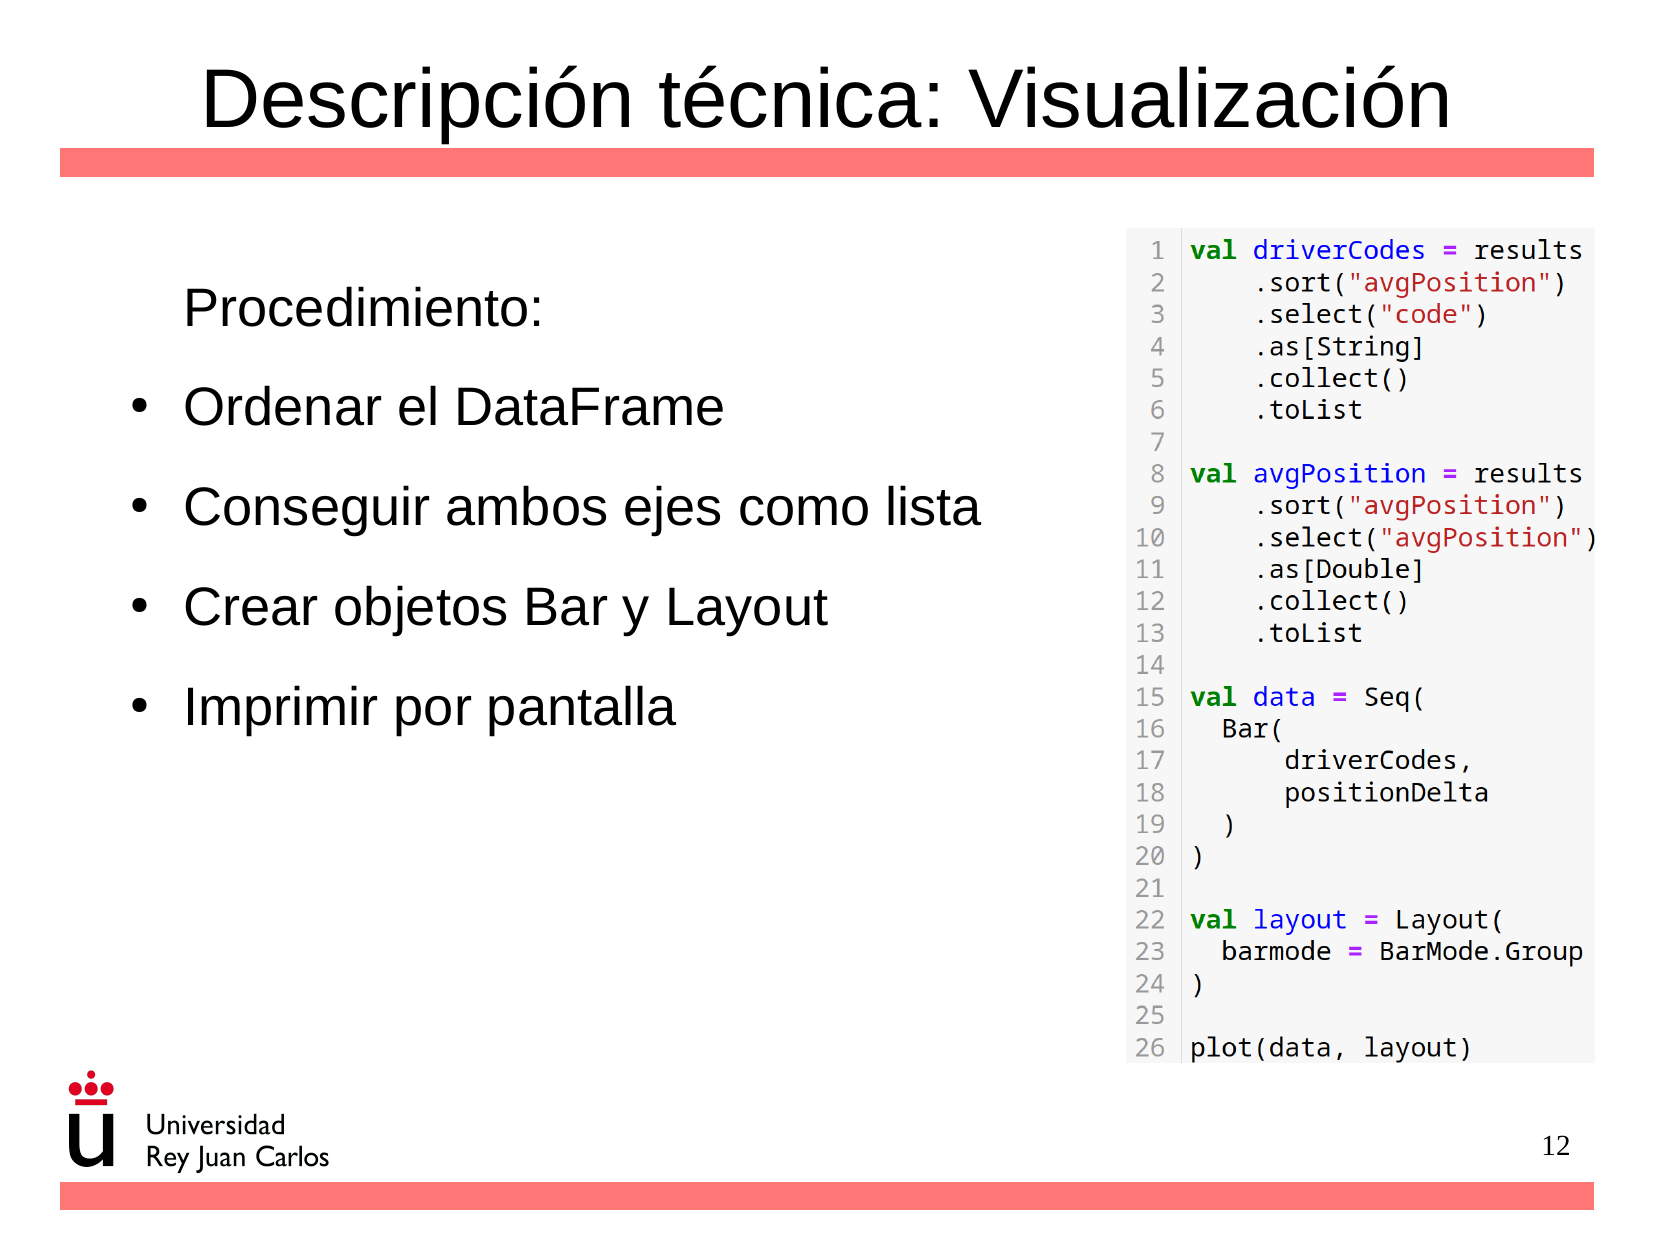

# Descripción técnica: Visualización
Procedimiento:
Ordenar el DataFrame
Conseguir ambos ejes como lista
Crear objetos Bar y Layout
Imprimir por pantalla
12